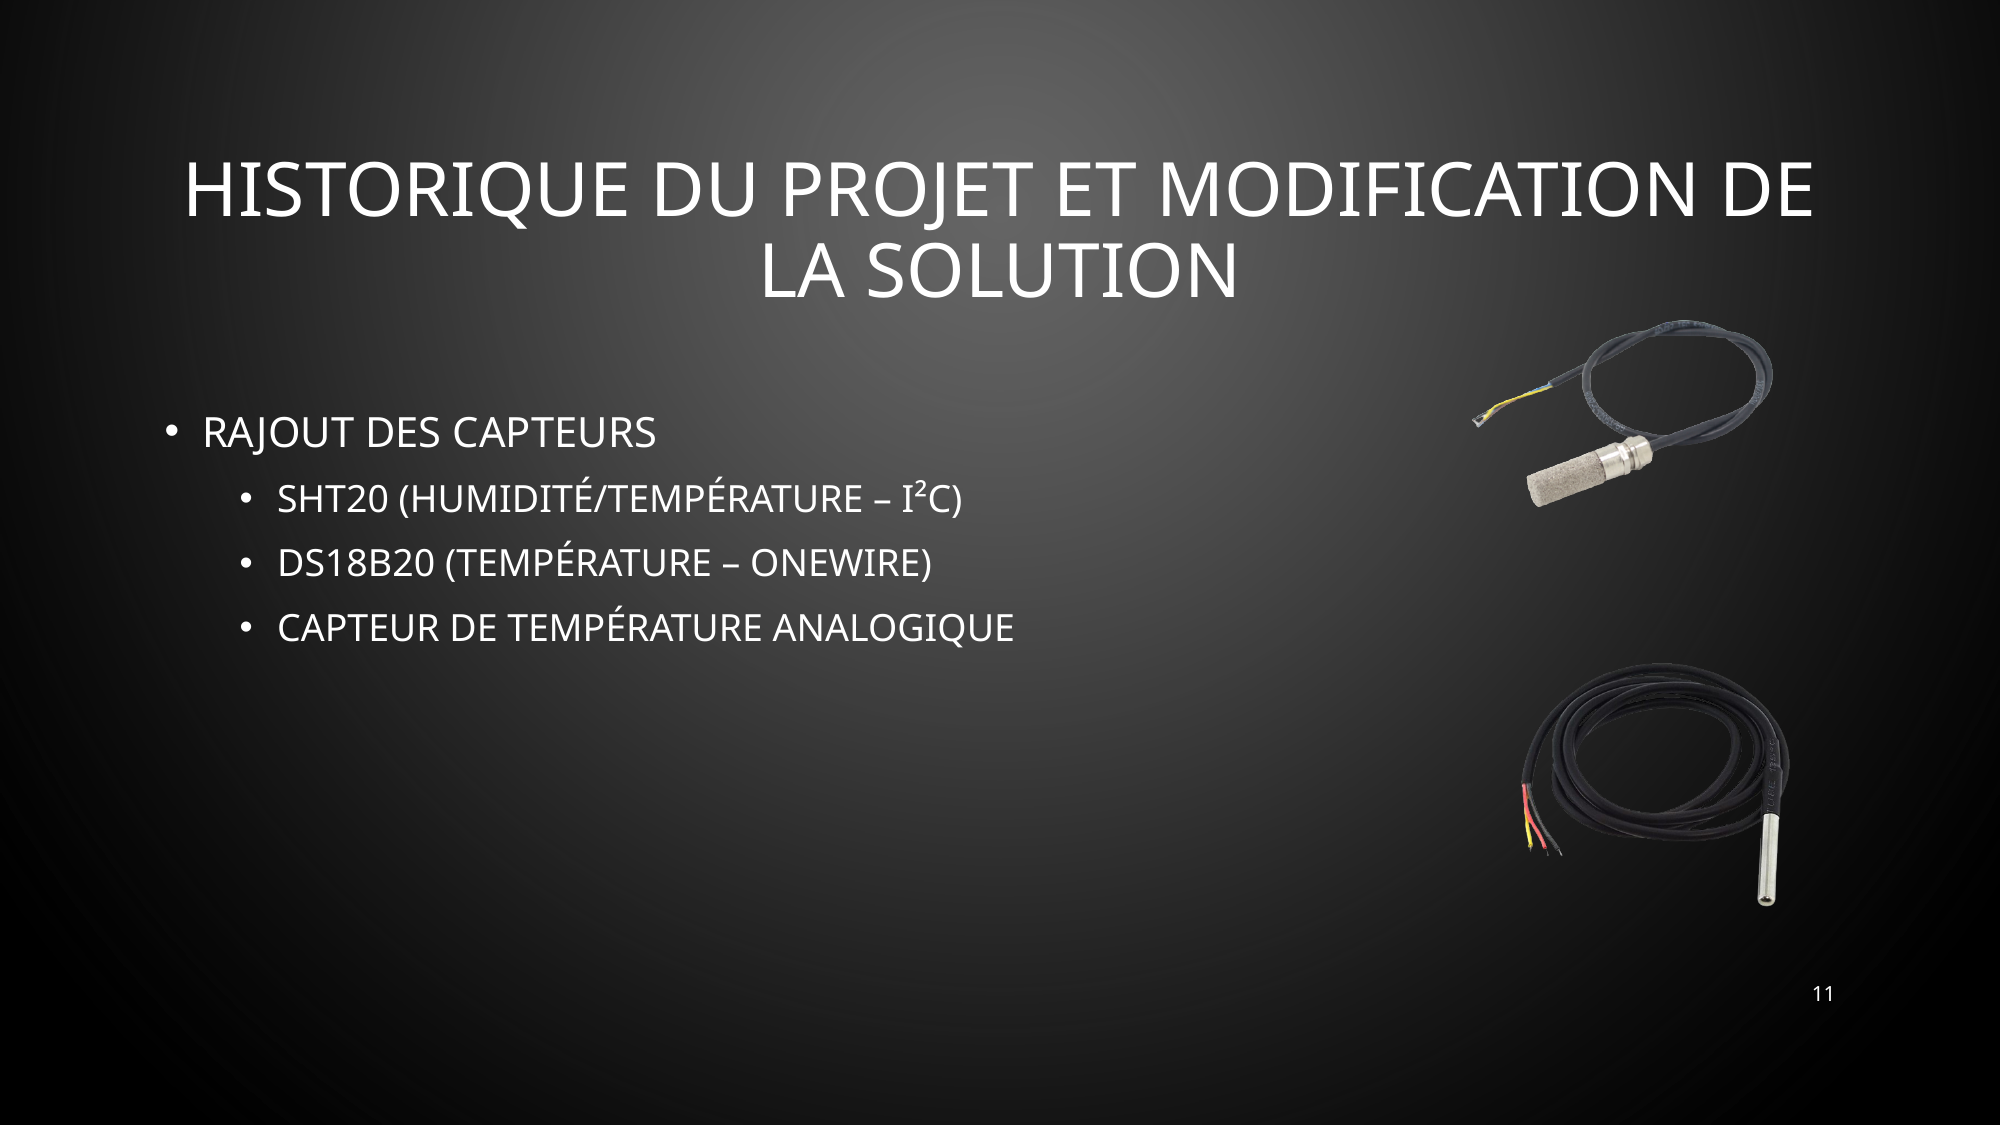

# Historique du projet et modification de la solution
Rajout des capteurs
SHT20 (Humidité/Température – I²C)
DS18B20 (Température – OneWire)
Capteur de température analogique
11